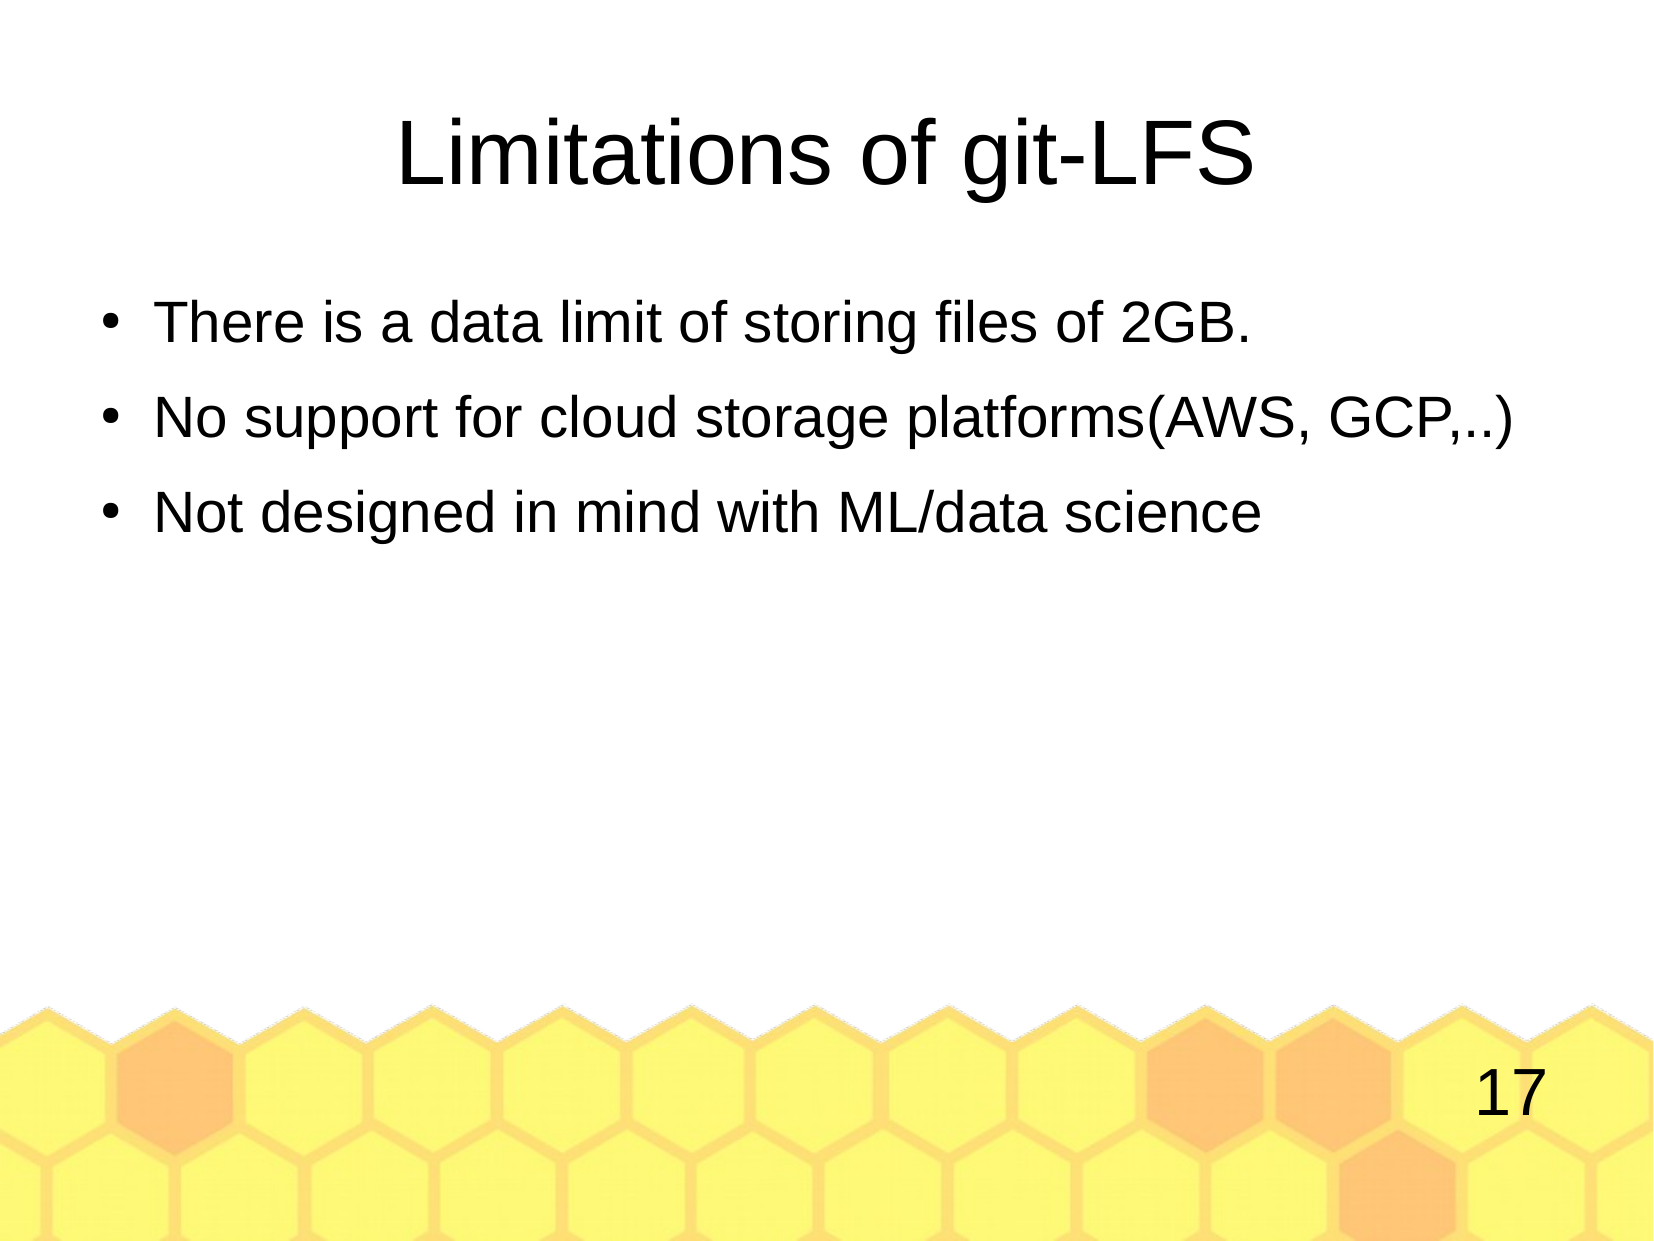

# Limitations of git-LFS
There is a data limit of storing files of 2GB.
No support for cloud storage platforms(AWS, GCP,..)
Not designed in mind with ML/data science
17